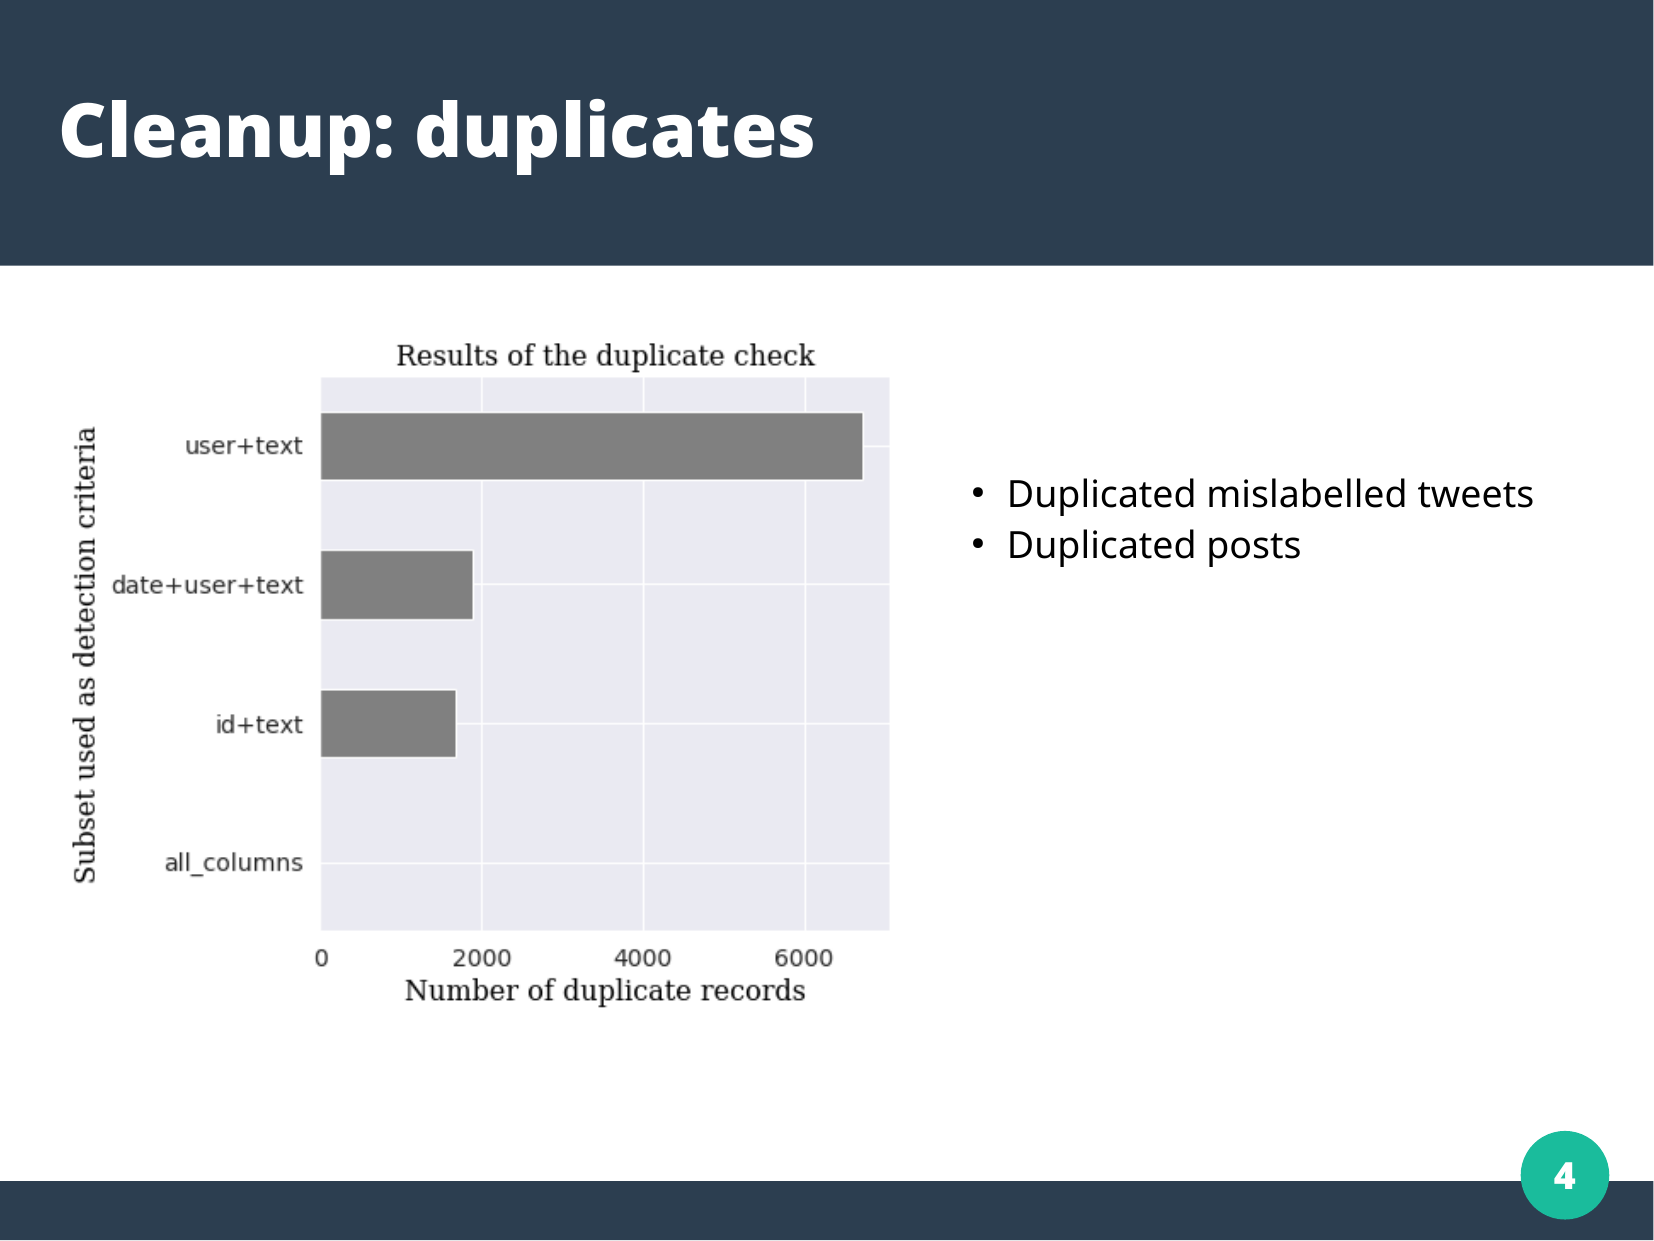

# Cleanup: duplicates
Duplicated mislabelled tweets
Duplicated posts
4